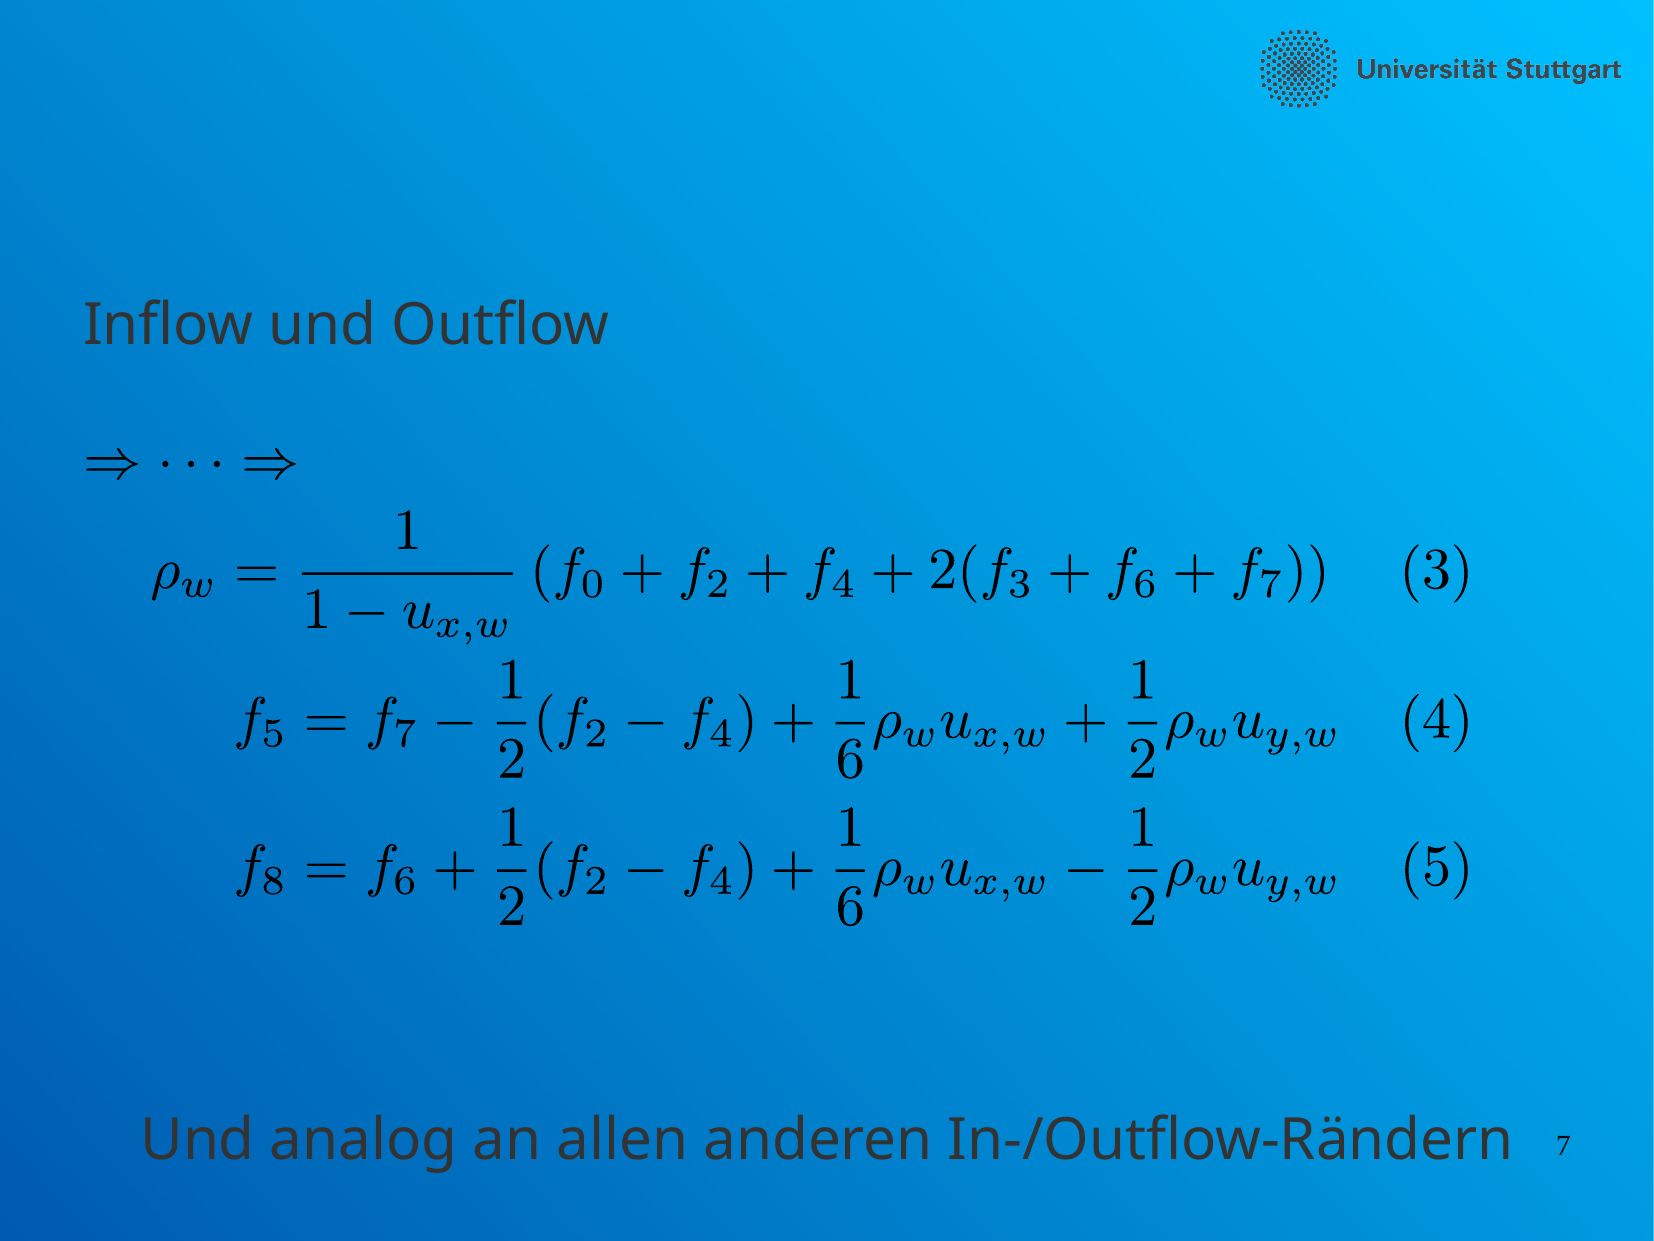

#
Inflow und Outflow
Und analog an allen anderen In-/Outflow-Rändern
7